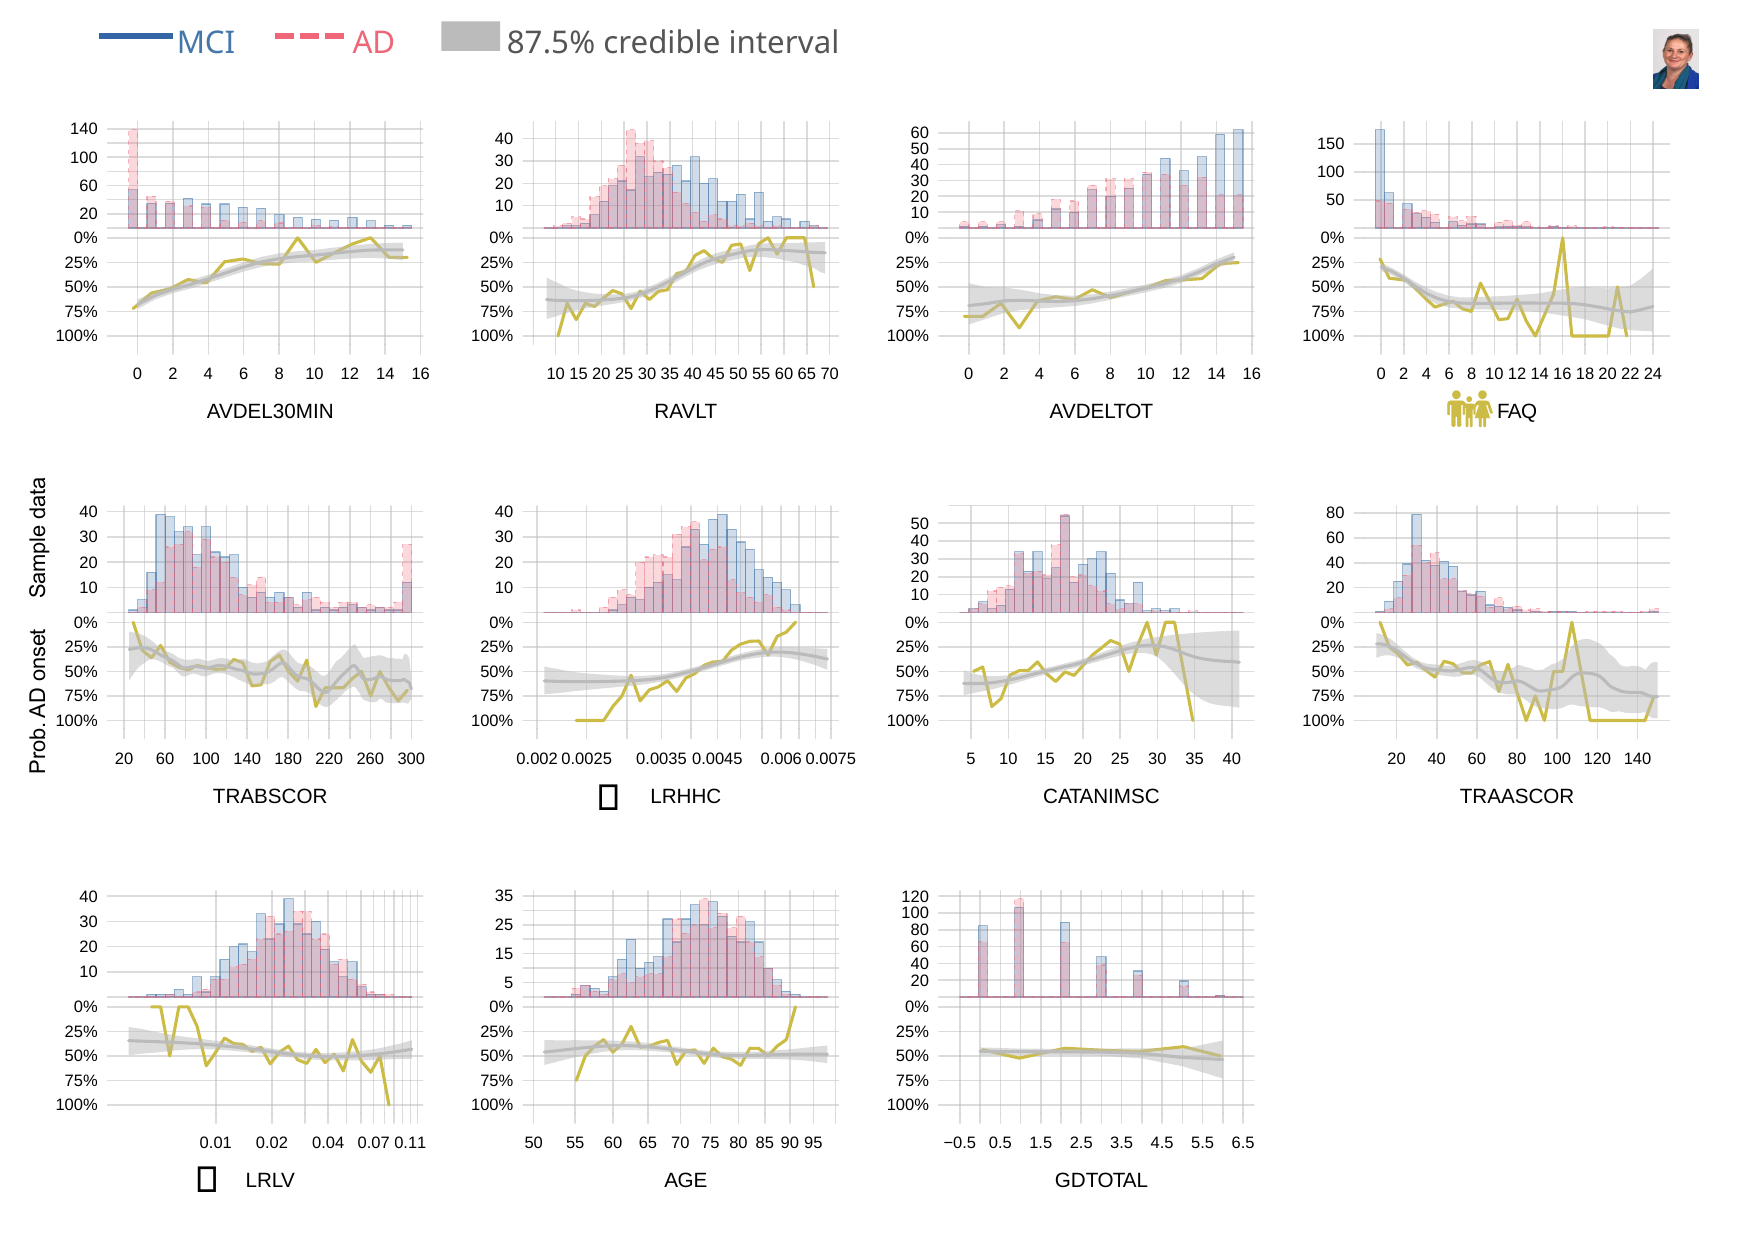

MCI
AD
87.5% credible interval
👪
Prob. AD onset Sample data
🧠
🧠